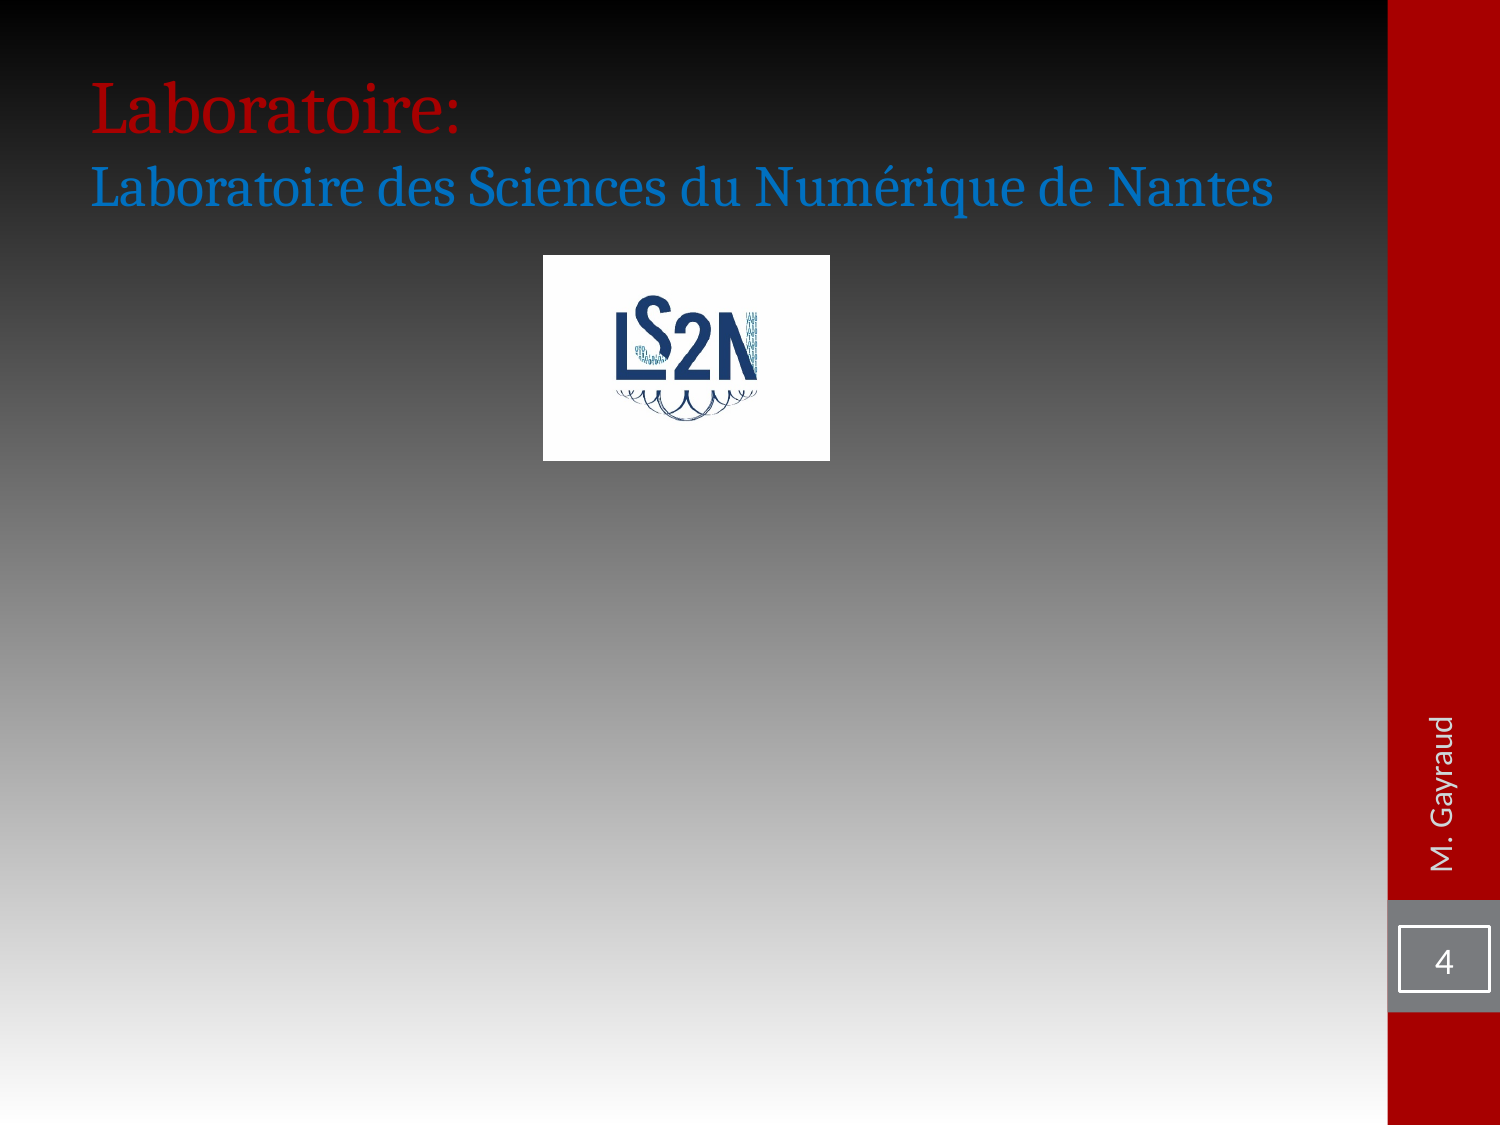

# Laboratoire: Laboratoire des Sciences du Numérique de Nantes
M. Gayraud